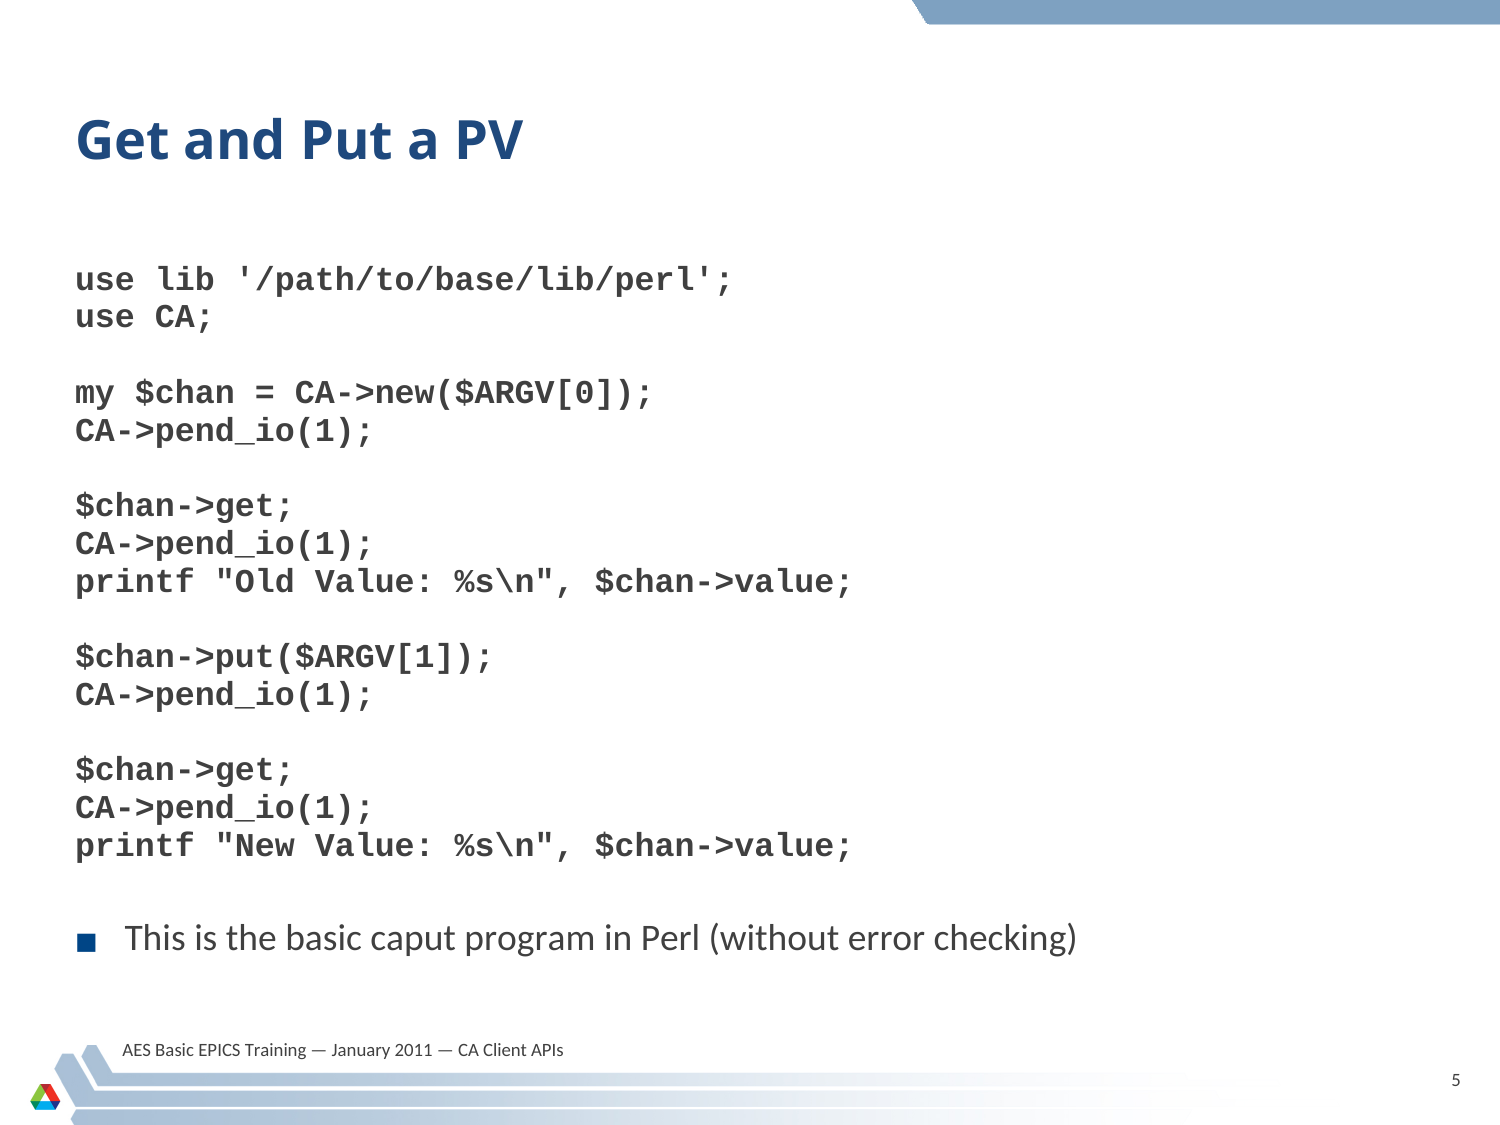

# Get and Put a PV
use lib '/path/to/base/lib/perl';
use CA;
my $chan = CA->new($ARGV[0]);
CA->pend_io(1);
$chan->get;
CA->pend_io(1);
printf "Old Value: %s\n", $chan->value;
$chan->put($ARGV[1]);
CA->pend_io(1);
$chan->get;
CA->pend_io(1);
printf "New Value: %s\n", $chan->value;
This is the basic caput program in Perl (without error checking)
AES Basic EPICS Training — January 2011 — CA Client APIs
5